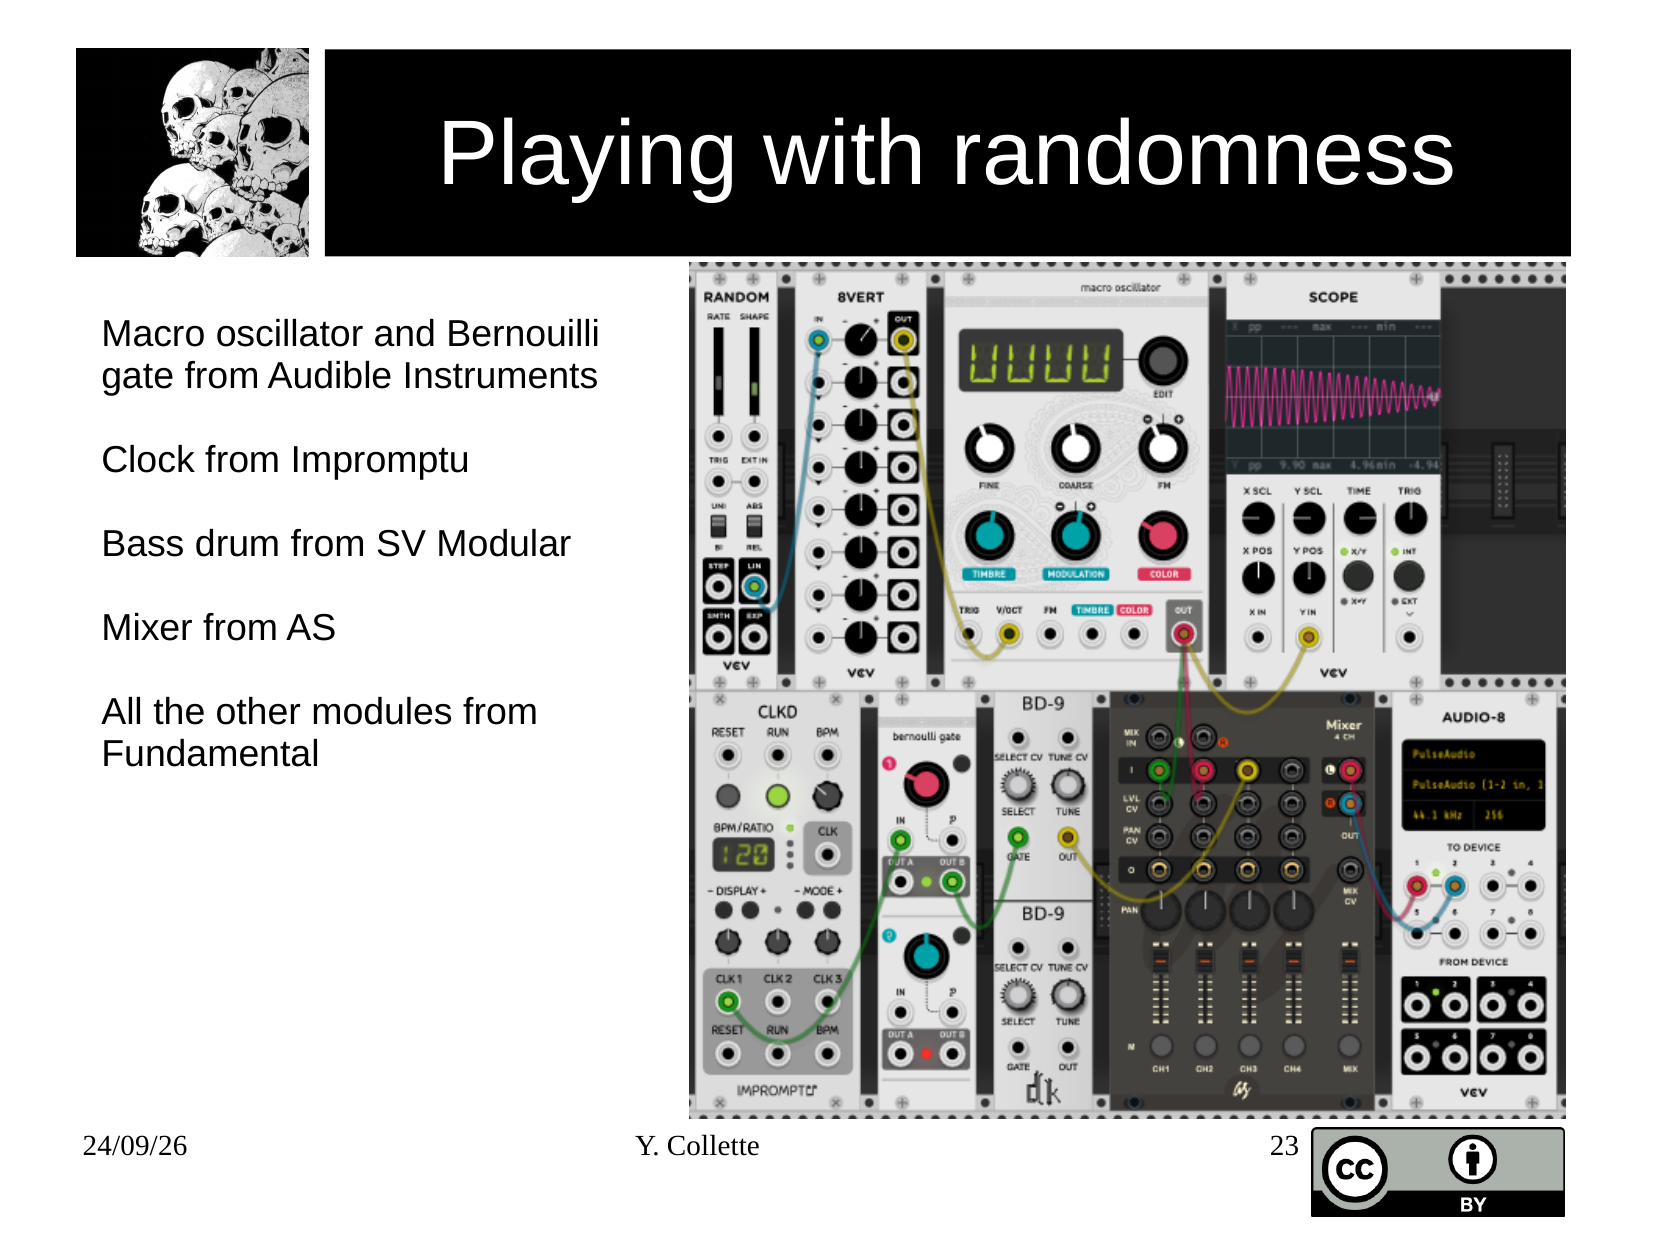

# Playing with randomness
Macro oscillator and Bernouilli gate from Audible Instruments
Clock from Impromptu
Bass drum from SV Modular
Mixer from AS
All the other modules from Fundamental
Y. Collette
23